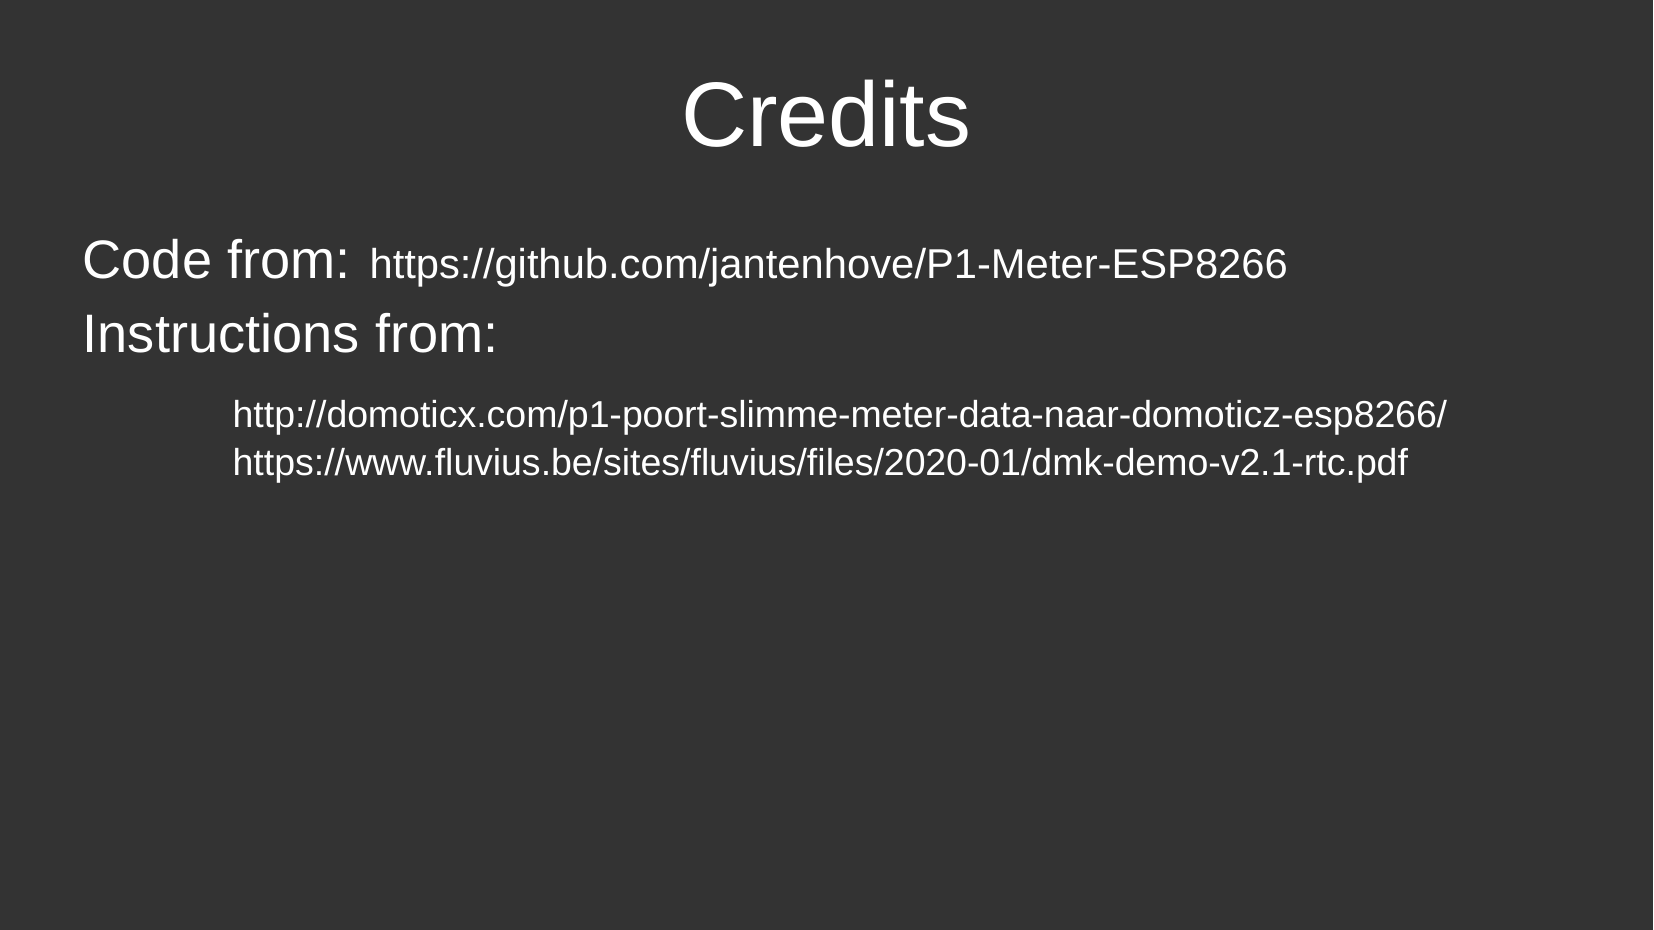

# Credits
Code from: https://github.com/jantenhove/P1-Meter-ESP8266
Instructions from:
		http://domoticx.com/p1-poort-slimme-meter-data-naar-domoticz-esp8266/
		https://www.fluvius.be/sites/fluvius/files/2020-01/dmk-demo-v2.1-rtc.pdf